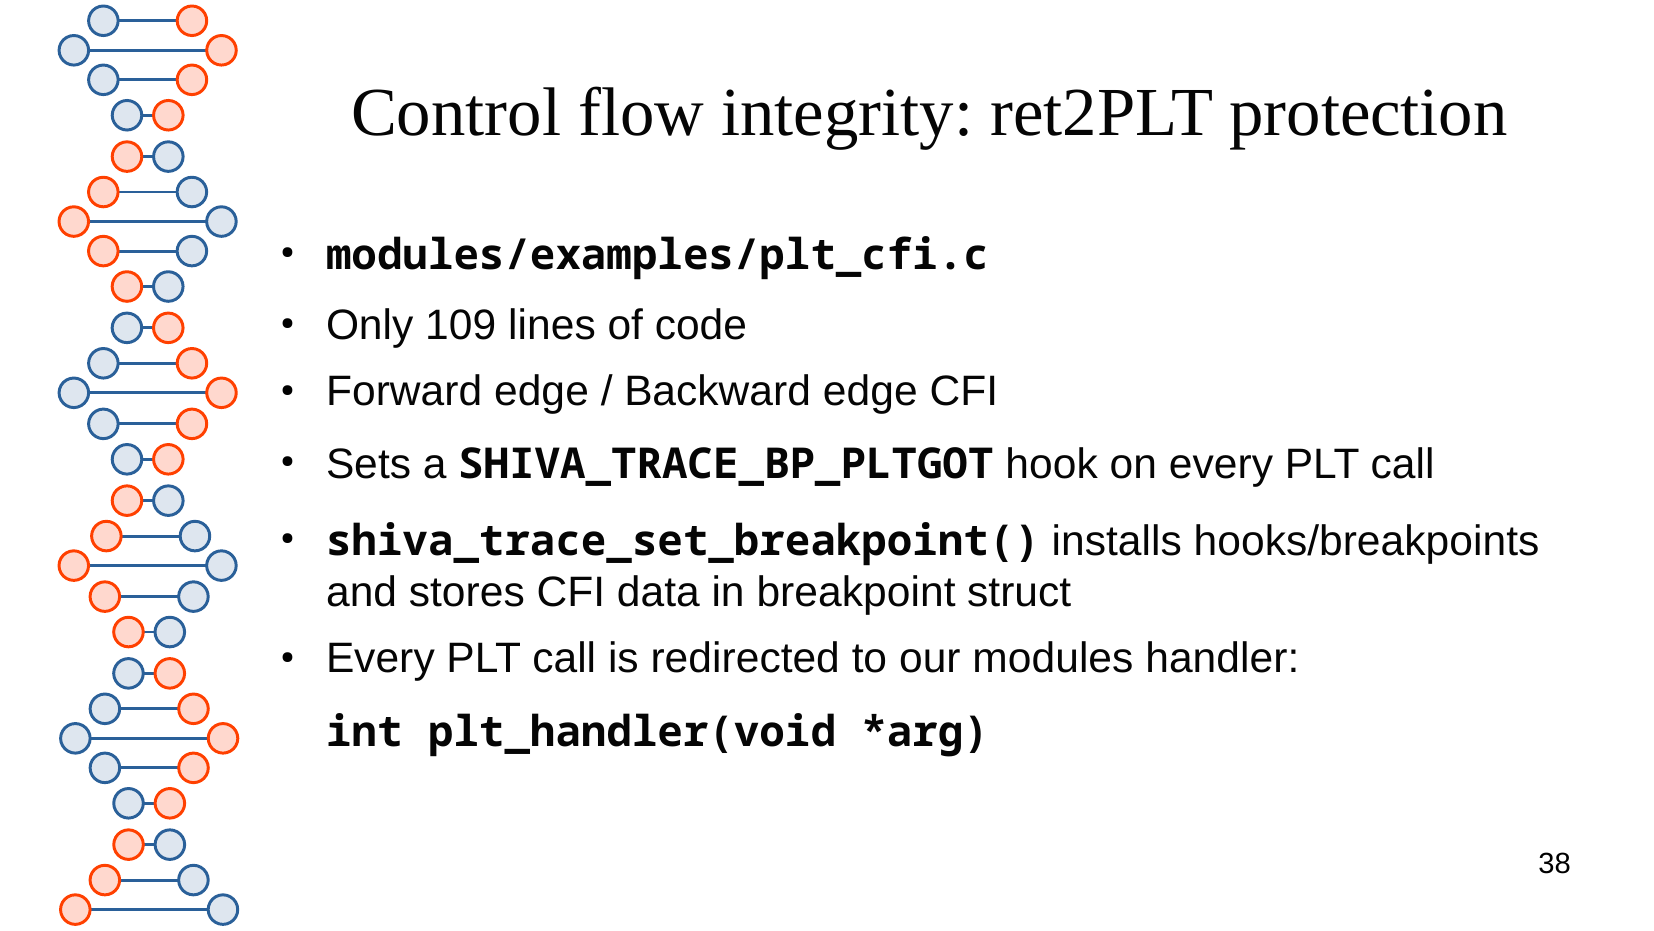

# Control flow integrity: ret2PLT protection
modules/examples/plt_cfi.c
Only 109 lines of code
Forward edge / Backward edge CFI
Sets a SHIVA_TRACE_BP_PLTGOT hook on every PLT call
shiva_trace_set_breakpoint() installs hooks/breakpoints and stores CFI data in breakpoint struct
Every PLT call is redirected to our modules handler:
int plt_handler(void *arg)
38